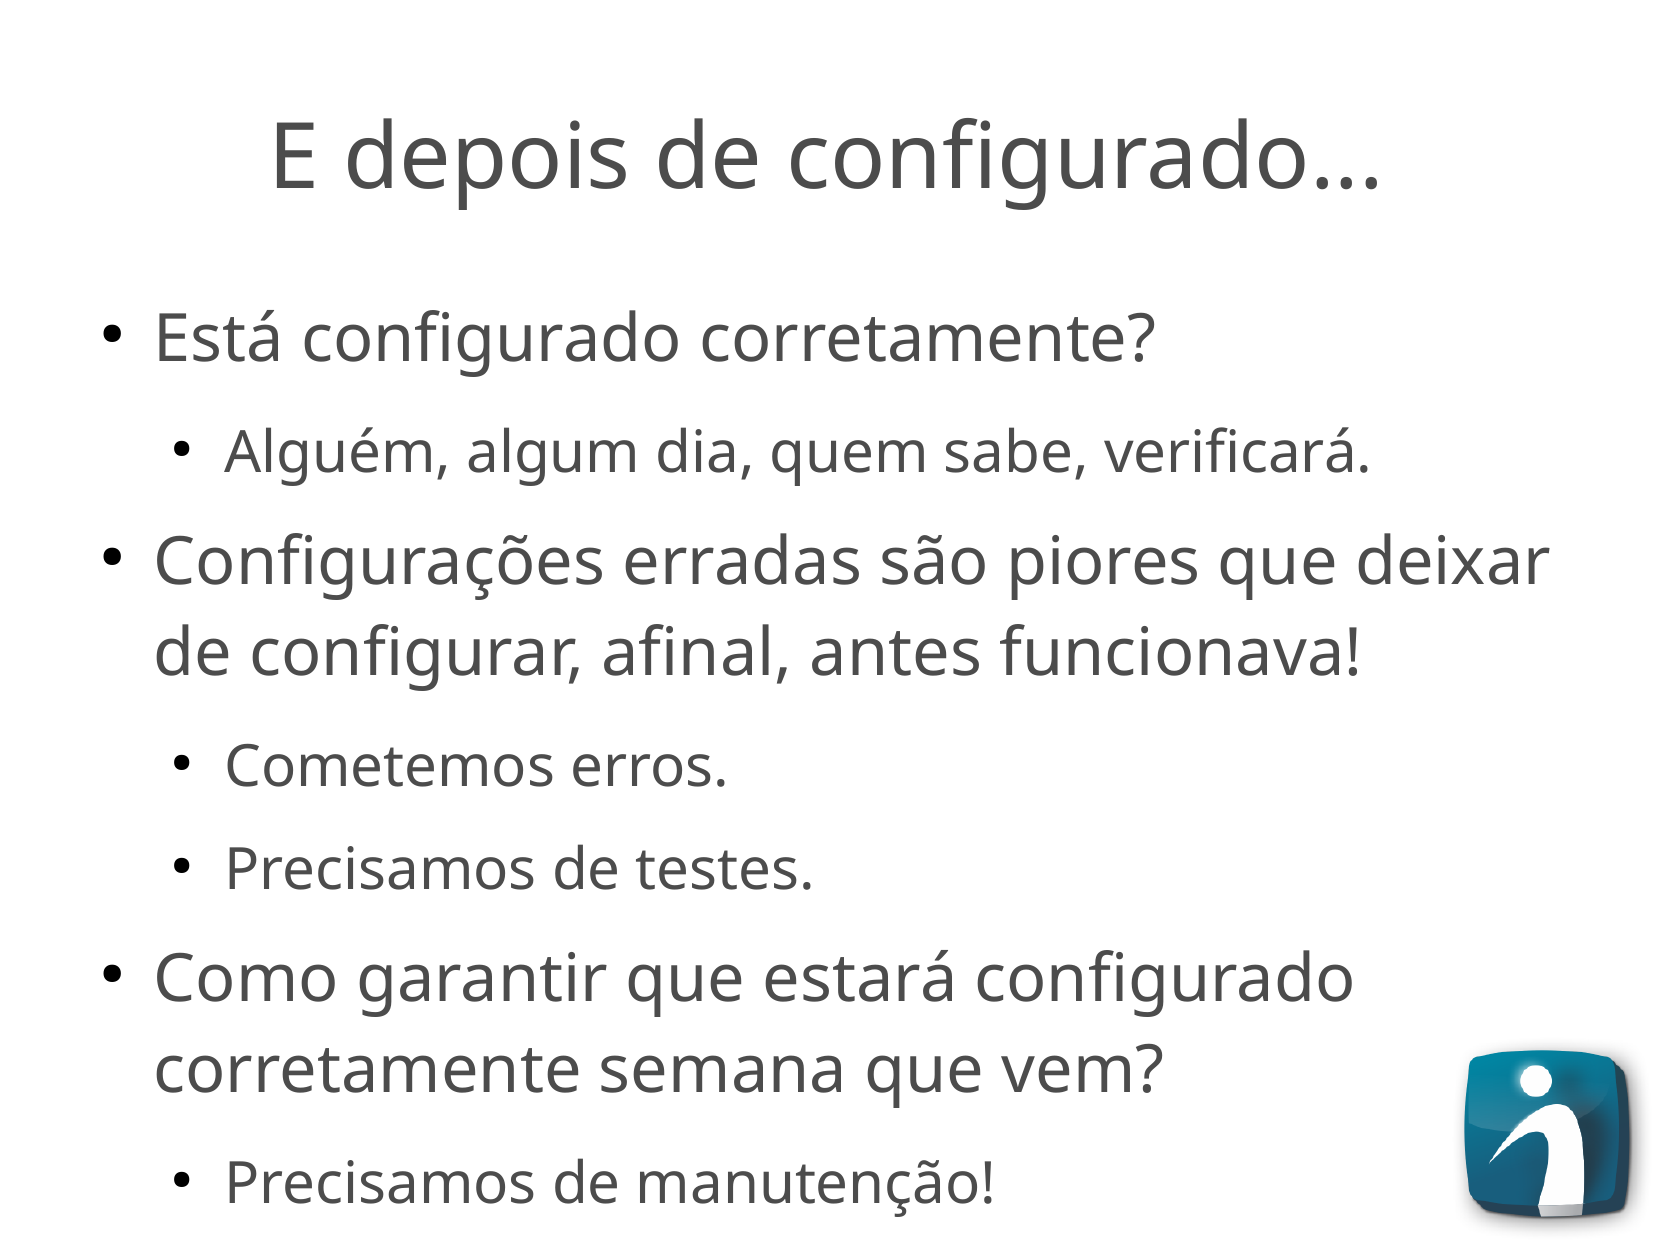

# E depois de configurado...
Está configurado corretamente?
Alguém, algum dia, quem sabe, verificará.
Configurações erradas são piores que deixar de configurar, afinal, antes funcionava!
Cometemos erros.
Precisamos de testes.
Como garantir que estará configurado corretamente semana que vem?
Precisamos de manutenção!